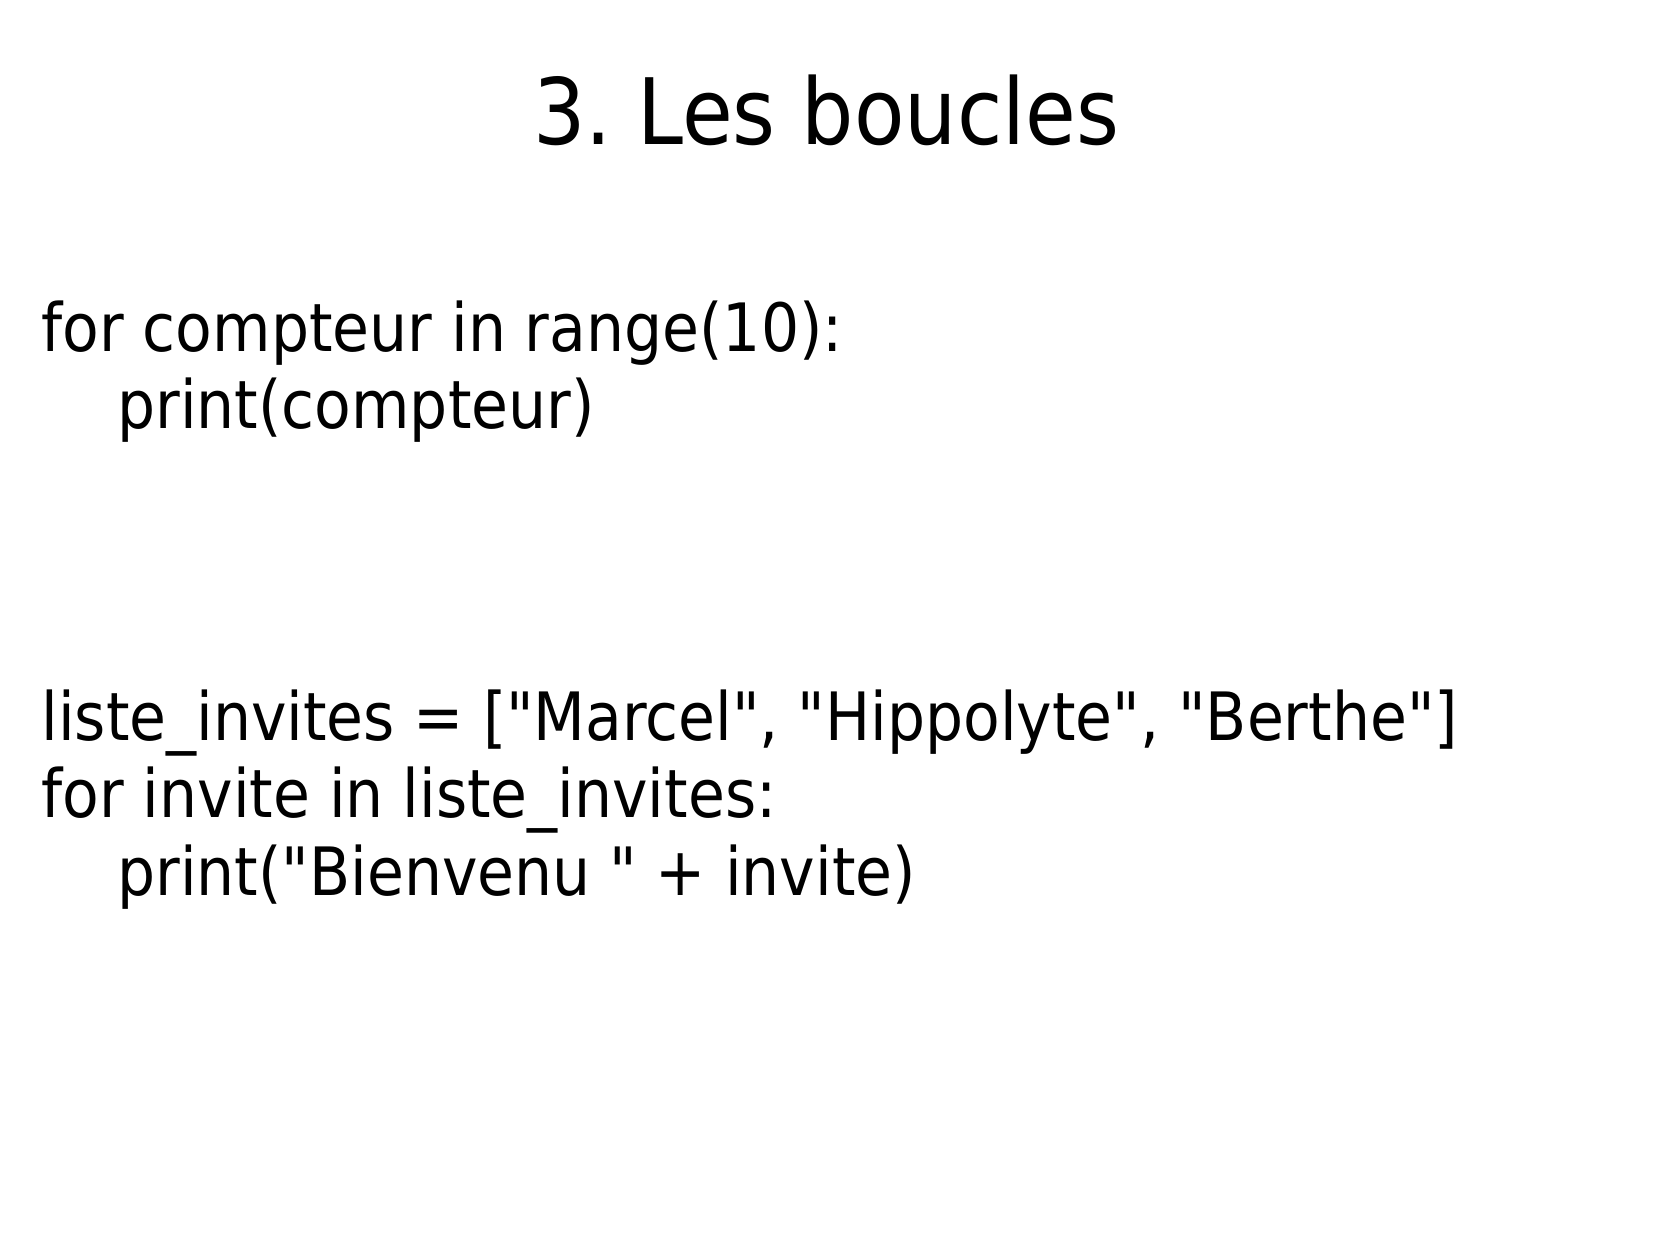

# 3. Les boucles
for compteur in range(10):
 print(compteur)
liste_invites = ["Marcel", "Hippolyte", "Berthe"]
for invite in liste_invites:
 print("Bienvenu " + invite)